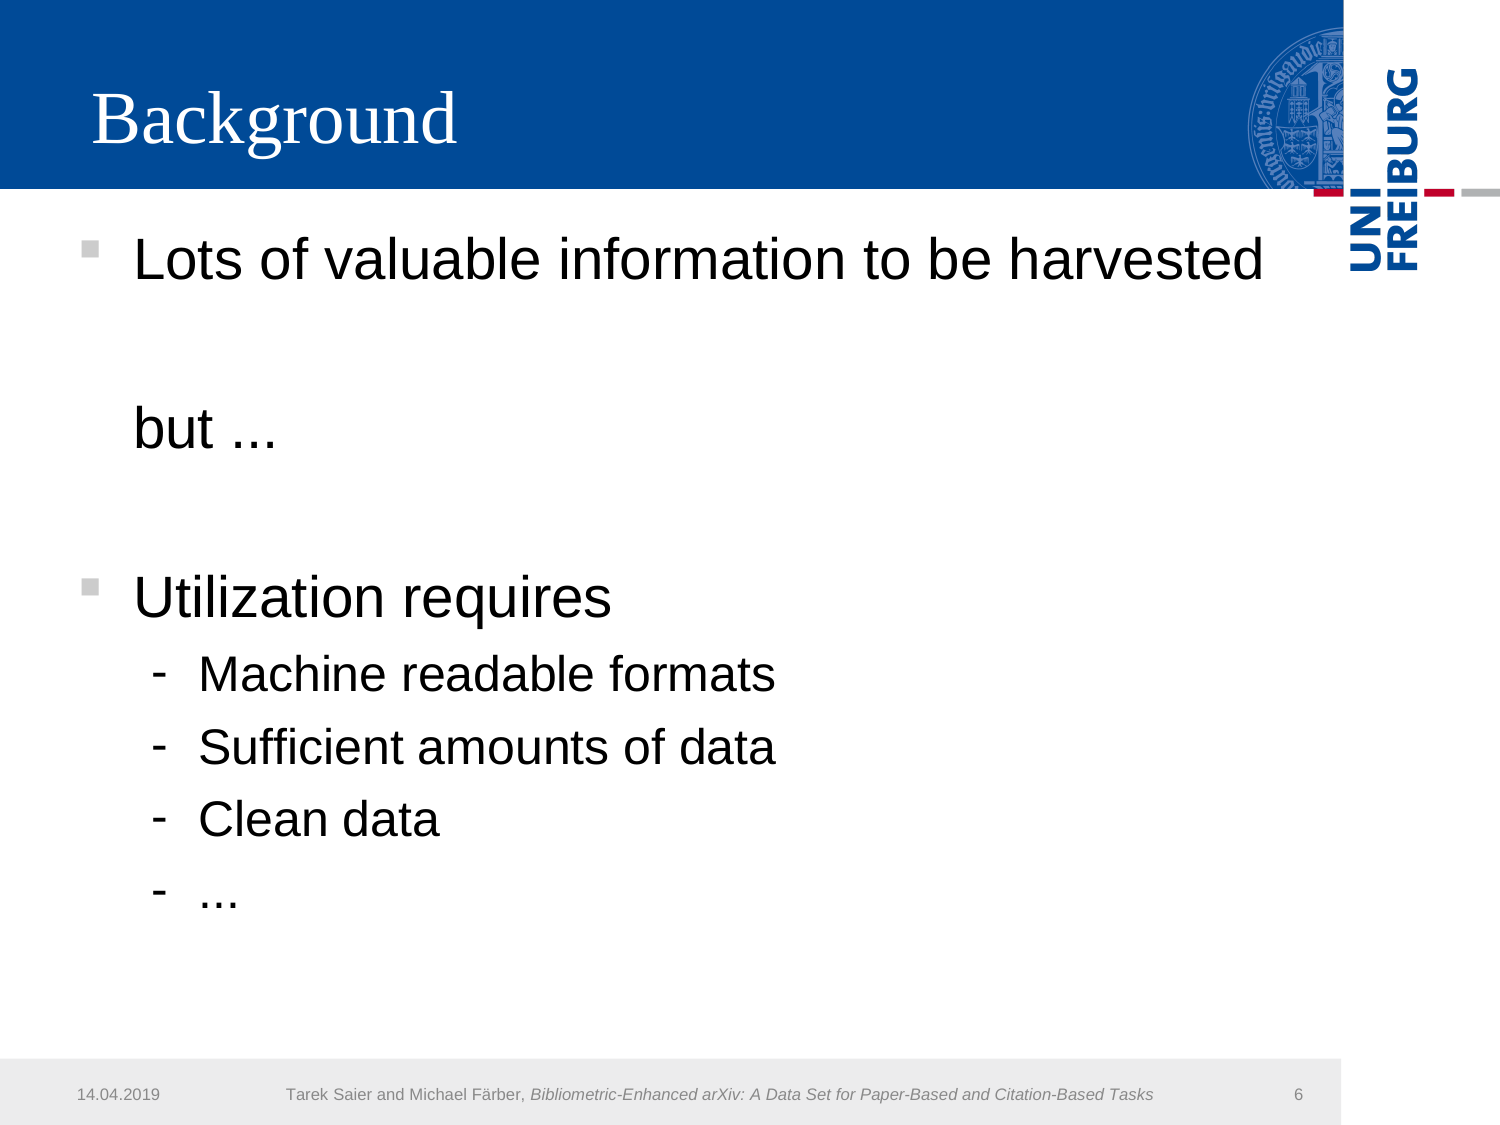

# Background
Lots of valuable information to be harvested
but ...
Utilization requires
Machine readable formats
Sufficient amounts of data
Clean data
...
Präsentationstitel
6